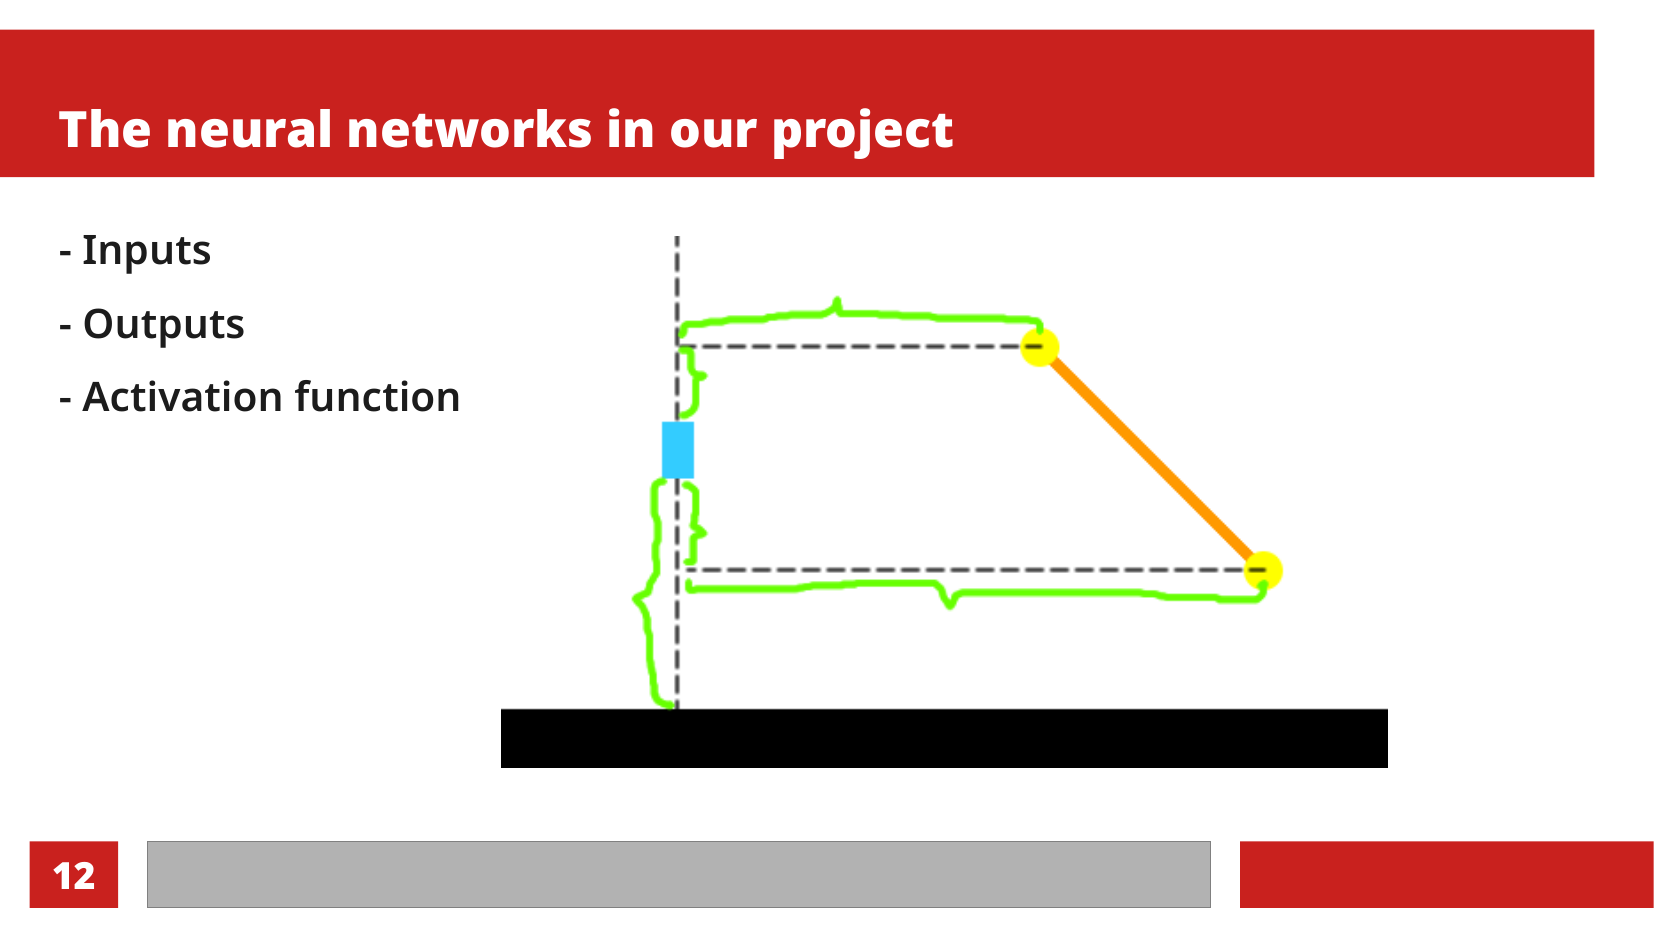

# The neural networks in our project
- Inputs
- Outputs
- Activation function
12